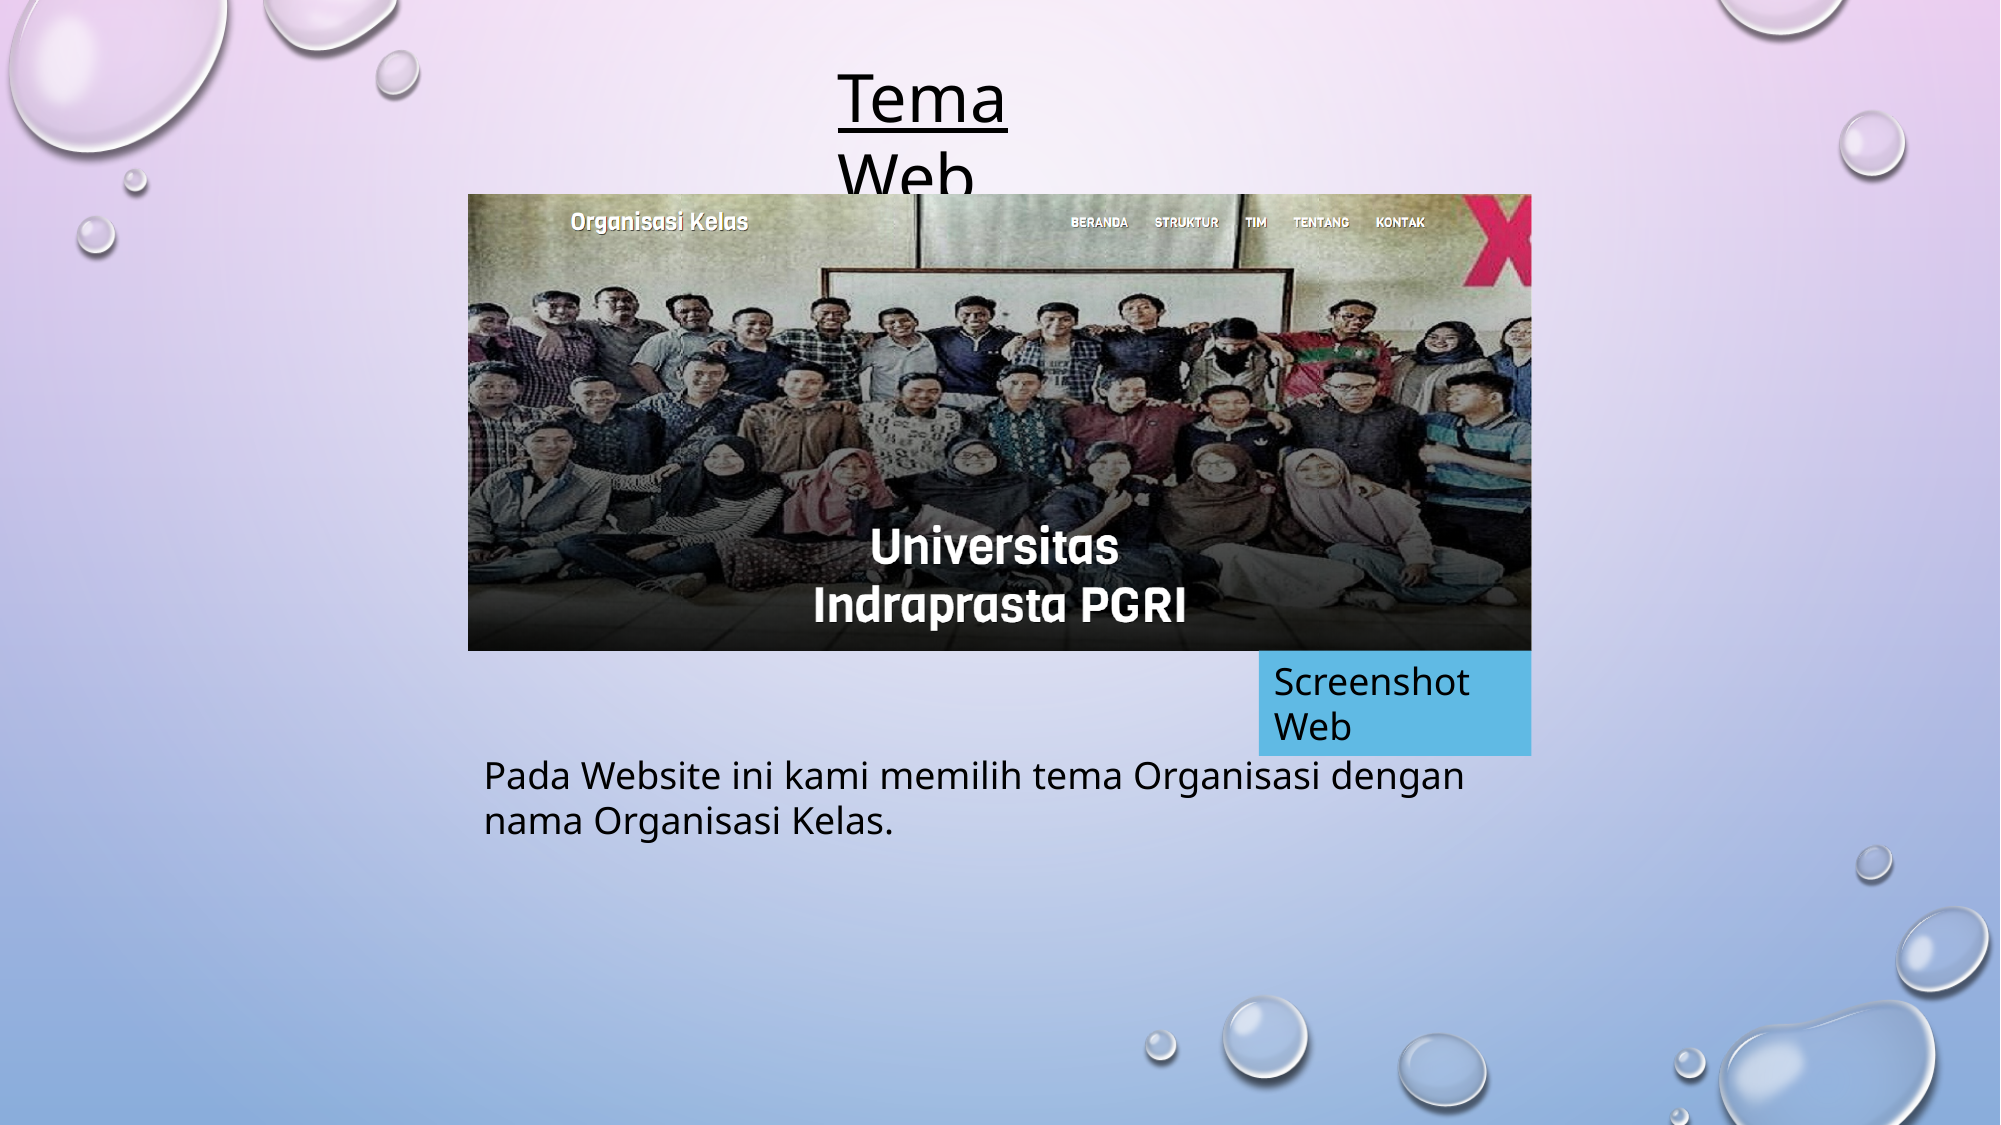

Tema Web
Screenshot Web
Pada Website ini kami memilih tema Organisasi dengan nama Organisasi Kelas.